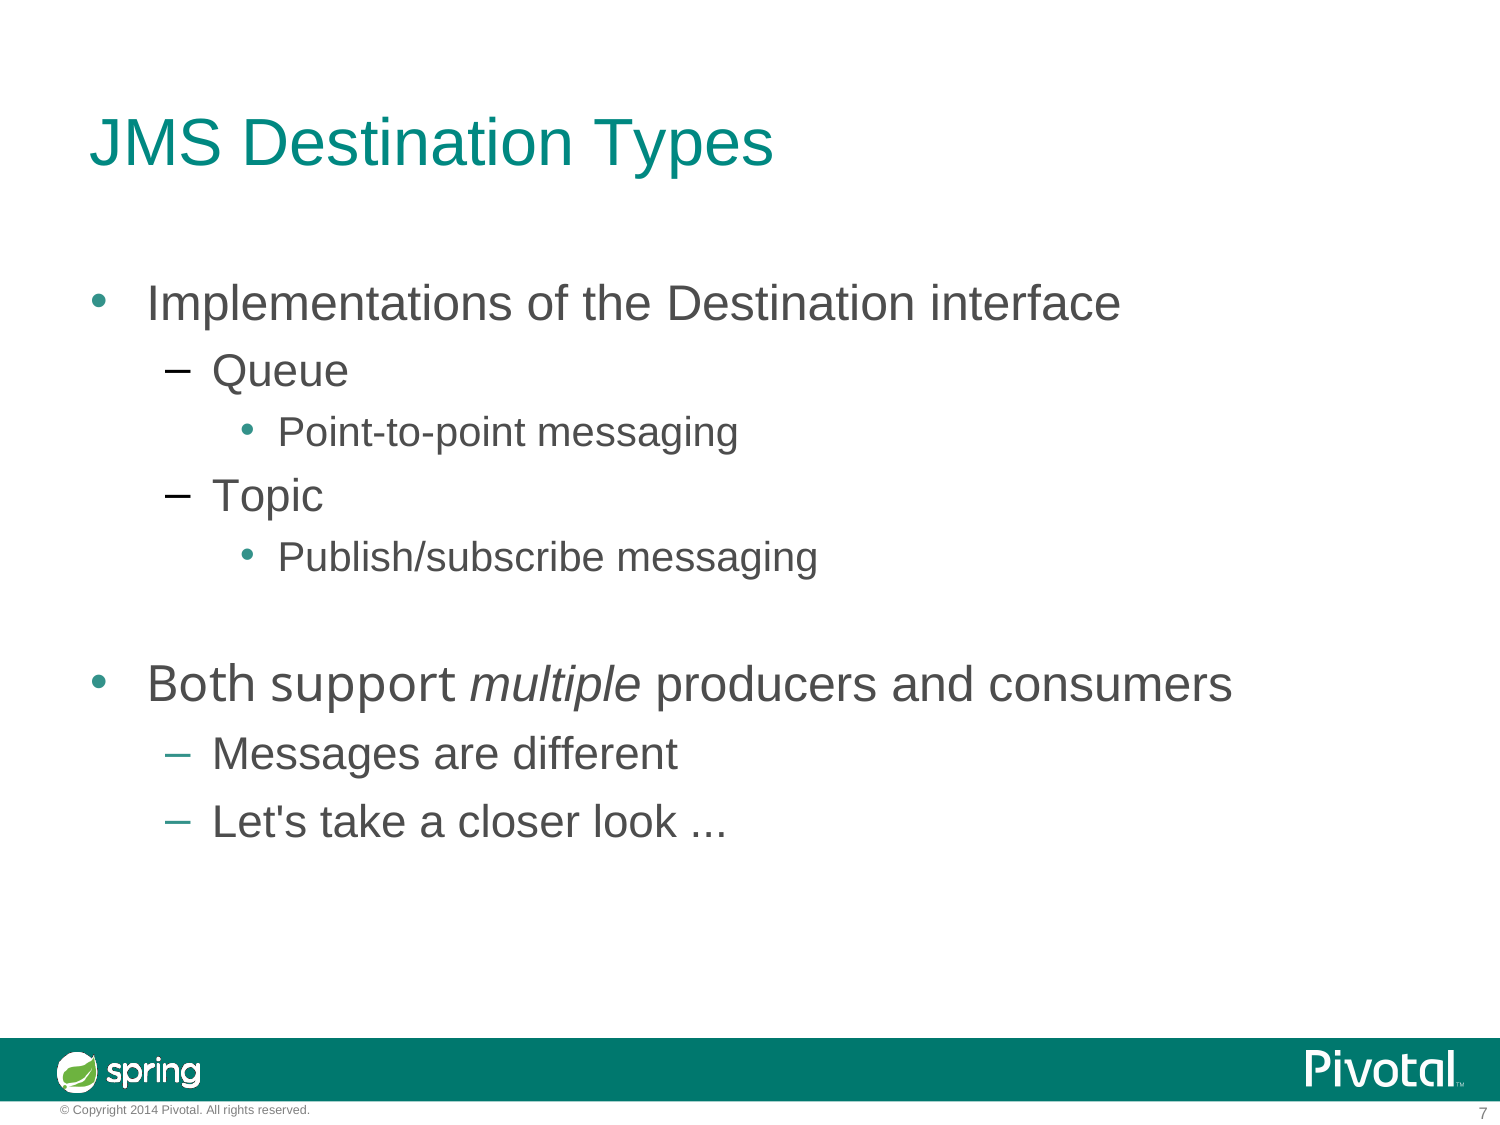

# JMS Destination Types
Implementations of the Destination interface
Queue
Point-to-point messaging
Topic
Publish/subscribe messaging
Both support multiple producers and consumers
Messages are different
Let's take a closer look ...